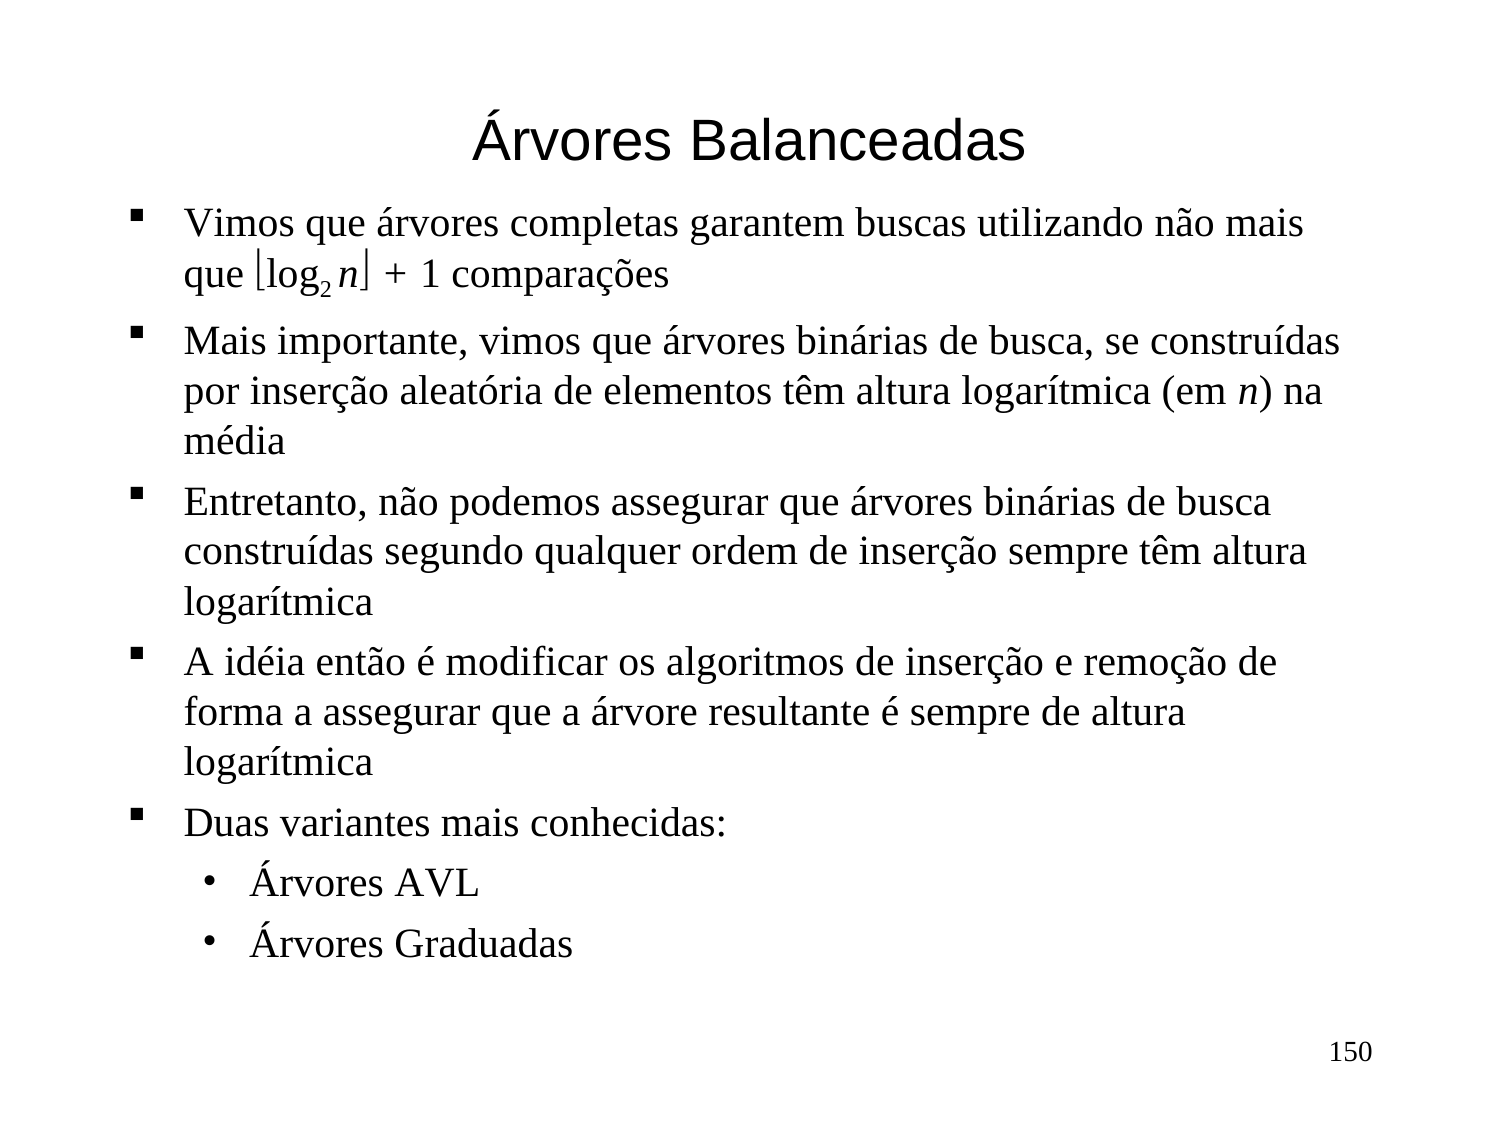

# Árvores Balanceadas
Vimos que árvores completas garantem buscas utilizando não mais que log2 n + 1 comparações
Mais importante, vimos que árvores binárias de busca, se construídas por inserção aleatória de elementos têm altura logarítmica (em n) na média
Entretanto, não podemos assegurar que árvores binárias de busca construídas segundo qualquer ordem de inserção sempre têm altura logarítmica
A idéia então é modificar os algoritmos de inserção e remoção de forma a assegurar que a árvore resultante é sempre de altura logarítmica
Duas variantes mais conhecidas:
Árvores AVL
Árvores Graduadas
150